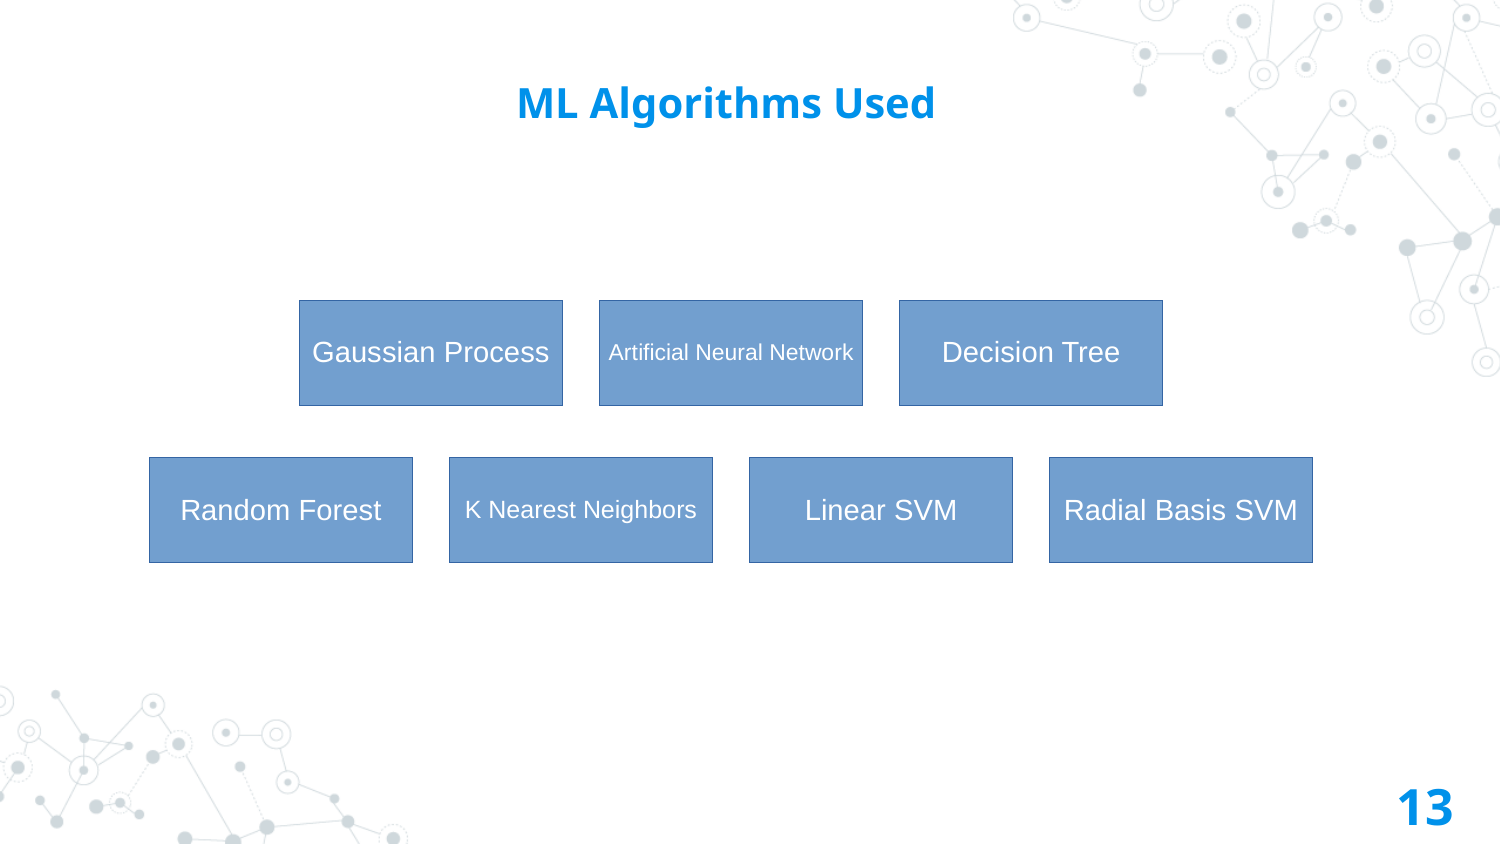

ML Algorithms Used
Gaussian Process
Artificial Neural Network
Decision Tree
Random Forest
K Nearest Neighbors
Linear SVM
Radial Basis SVM